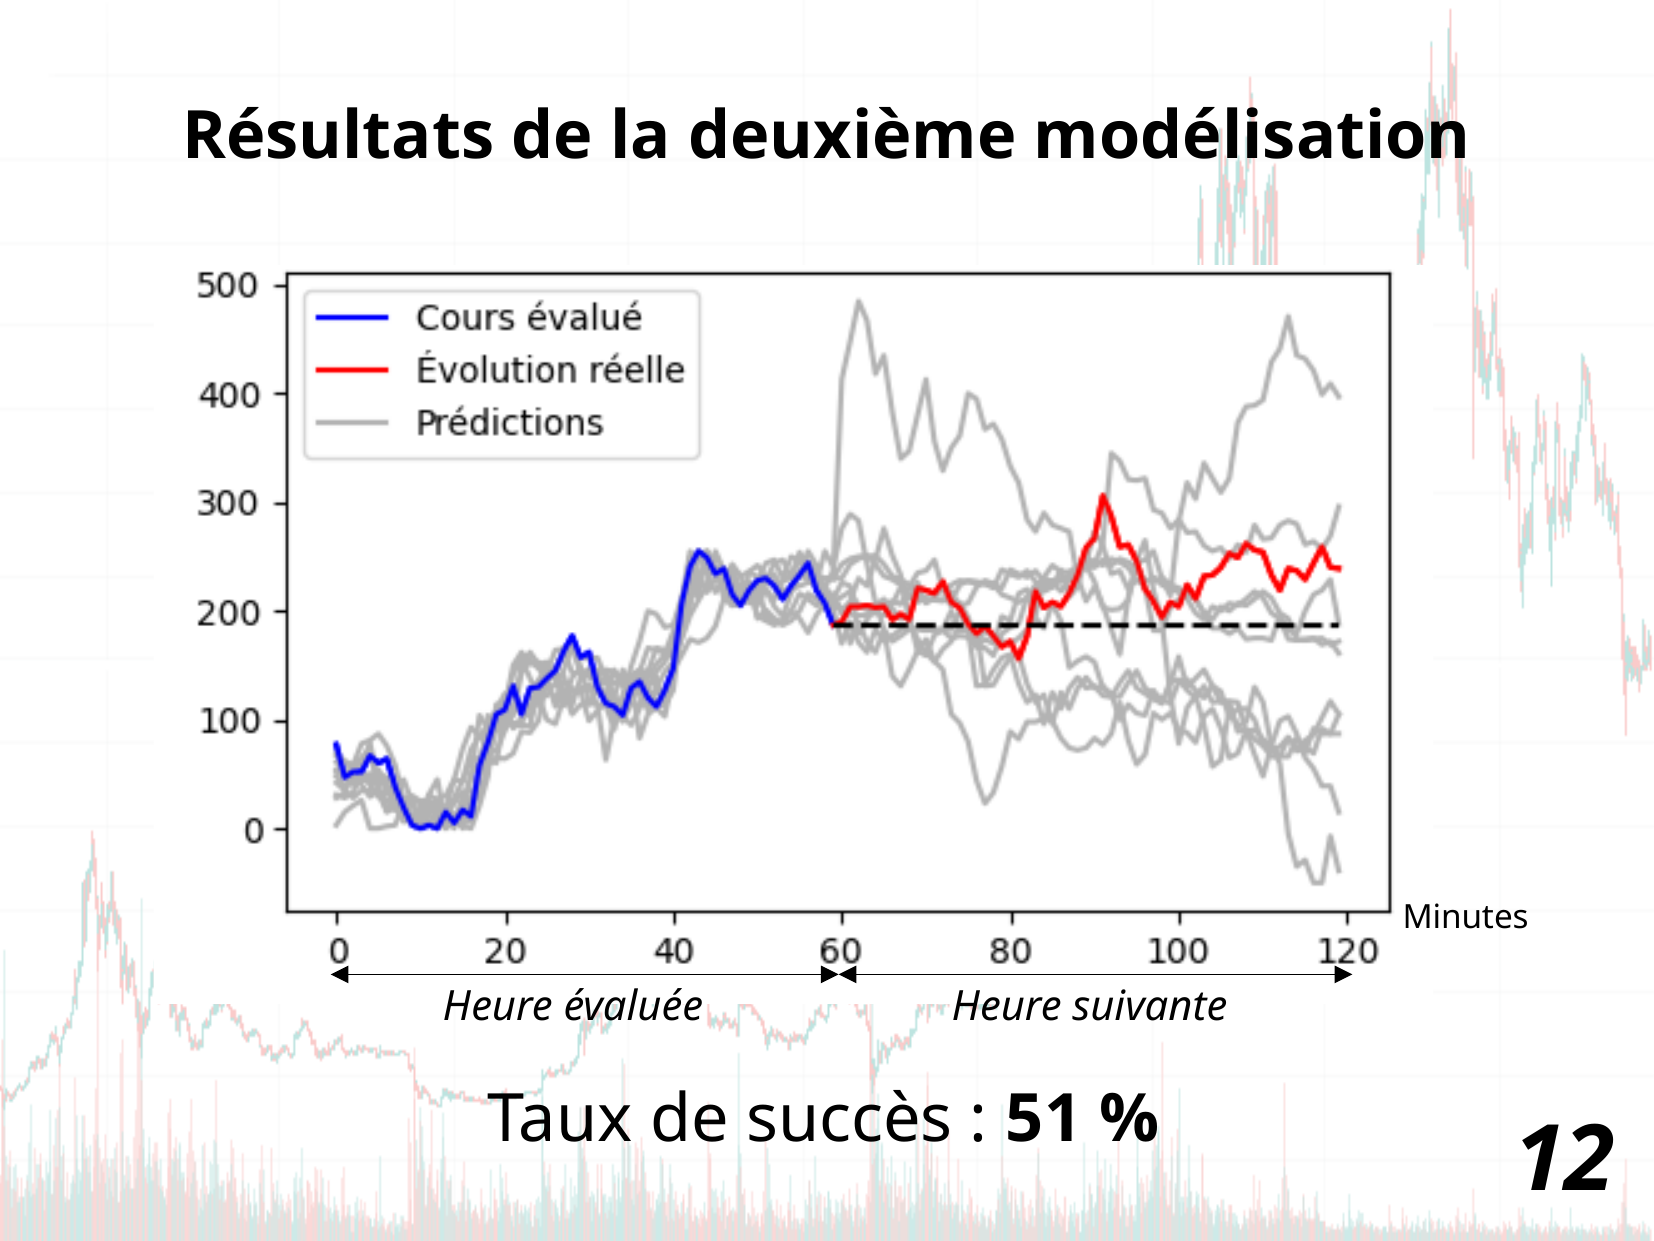

# Résultats de la deuxième modélisation
Minutes
Heure évaluée
Heure suivante
Taux de succès : 51 %
12